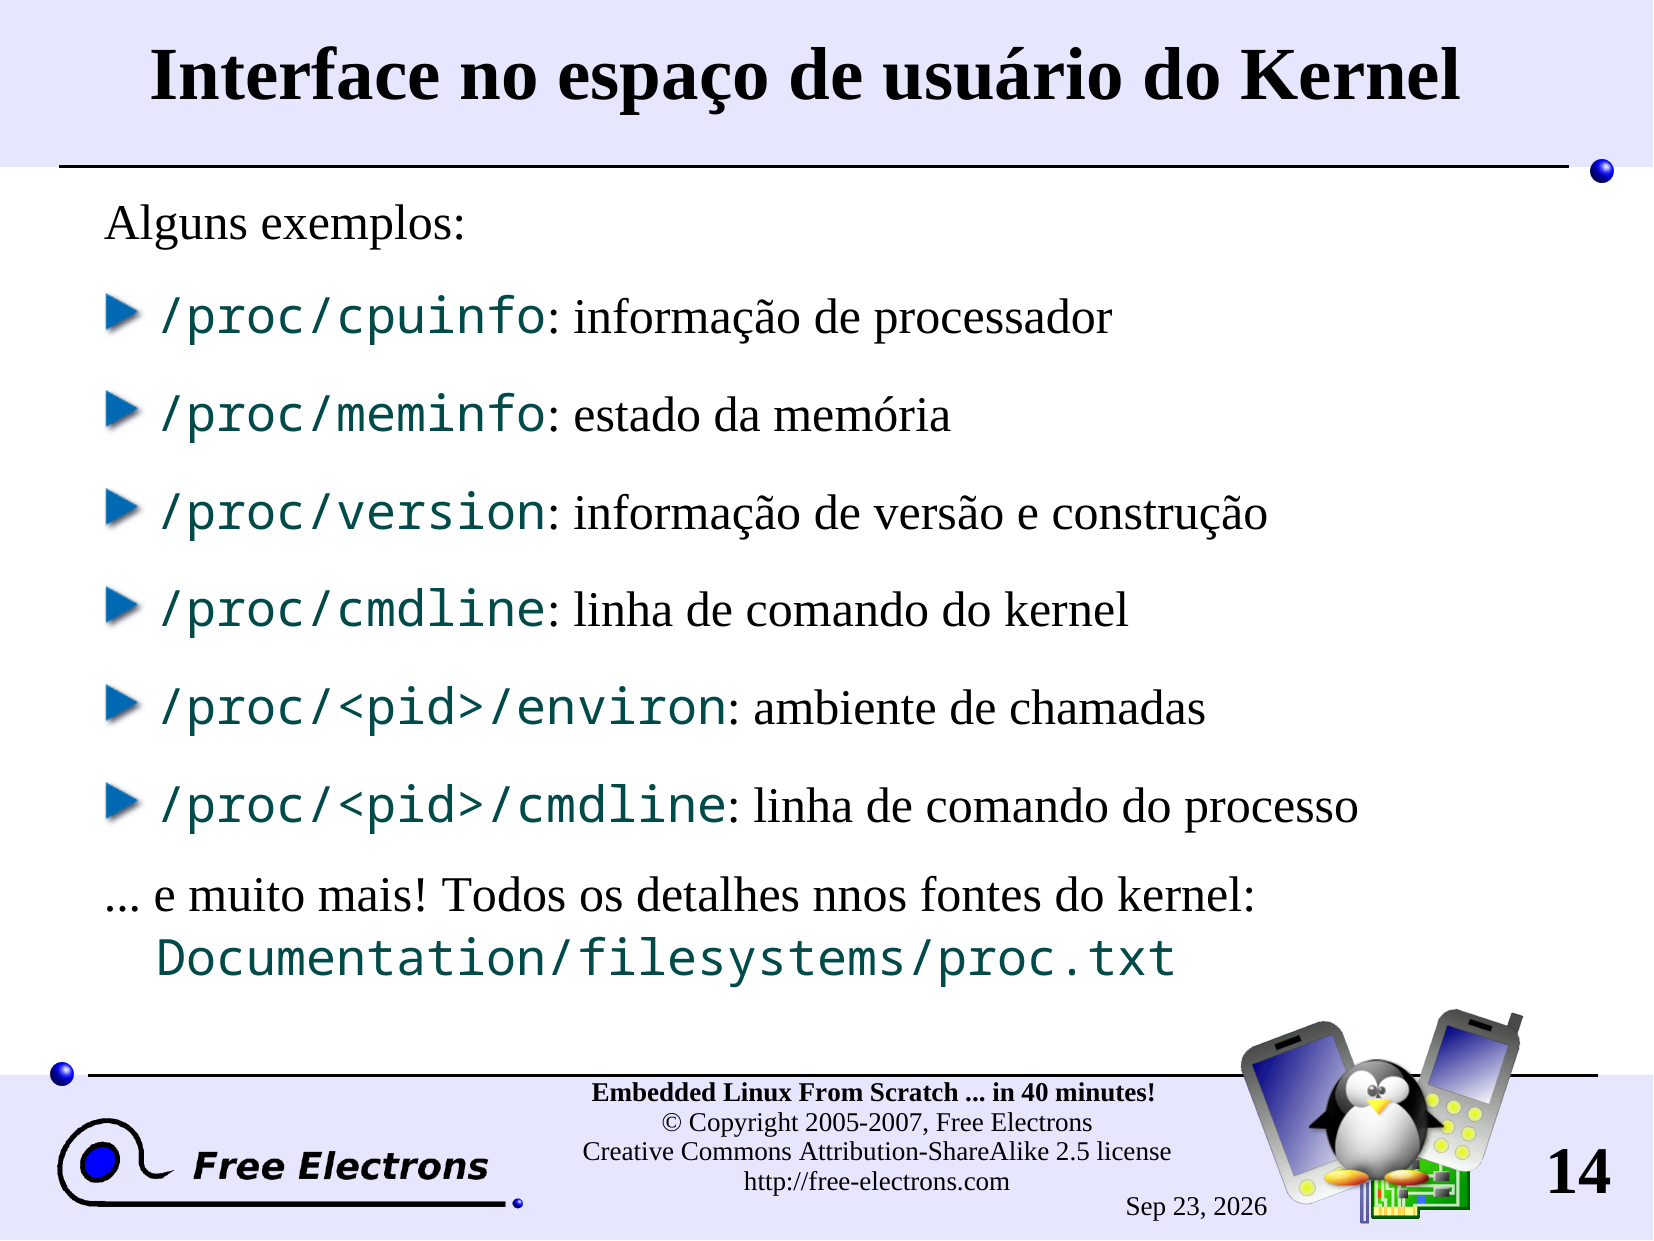

# Interface no espaço de usuário do Kernel
Alguns exemplos:
/proc/cpuinfo: informação de processador
/proc/meminfo: estado da memória
/proc/version: informação de versão e construção
/proc/cmdline: linha de comando do kernel
/proc/<pid>/environ: ambiente de chamadas
/proc/<pid>/cmdline: linha de comando do processo
... e muito mais! Todos os detalhes nnos fontes do kernel: Documentation/filesystems/proc.txt